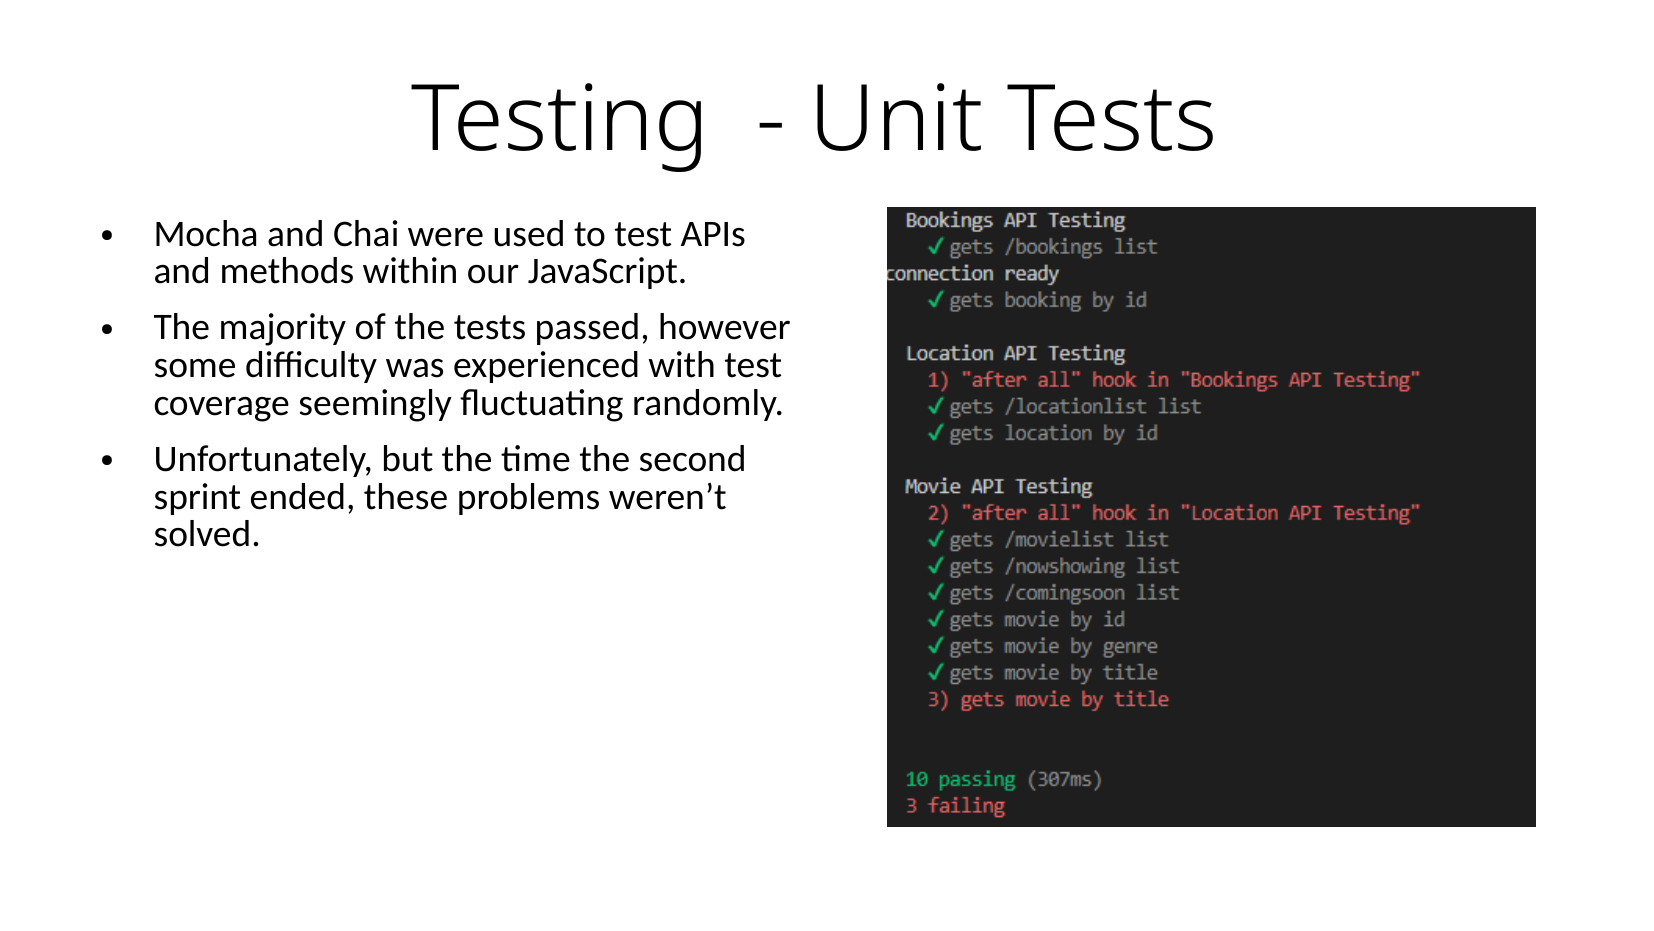

# Testing - Unit Tests
Mocha and Chai were used to test APIs and methods within our JavaScript.
The majority of the tests passed, however some difficulty was experienced with test coverage seemingly fluctuating randomly.
Unfortunately, but the time the second sprint ended, these problems weren’t solved.